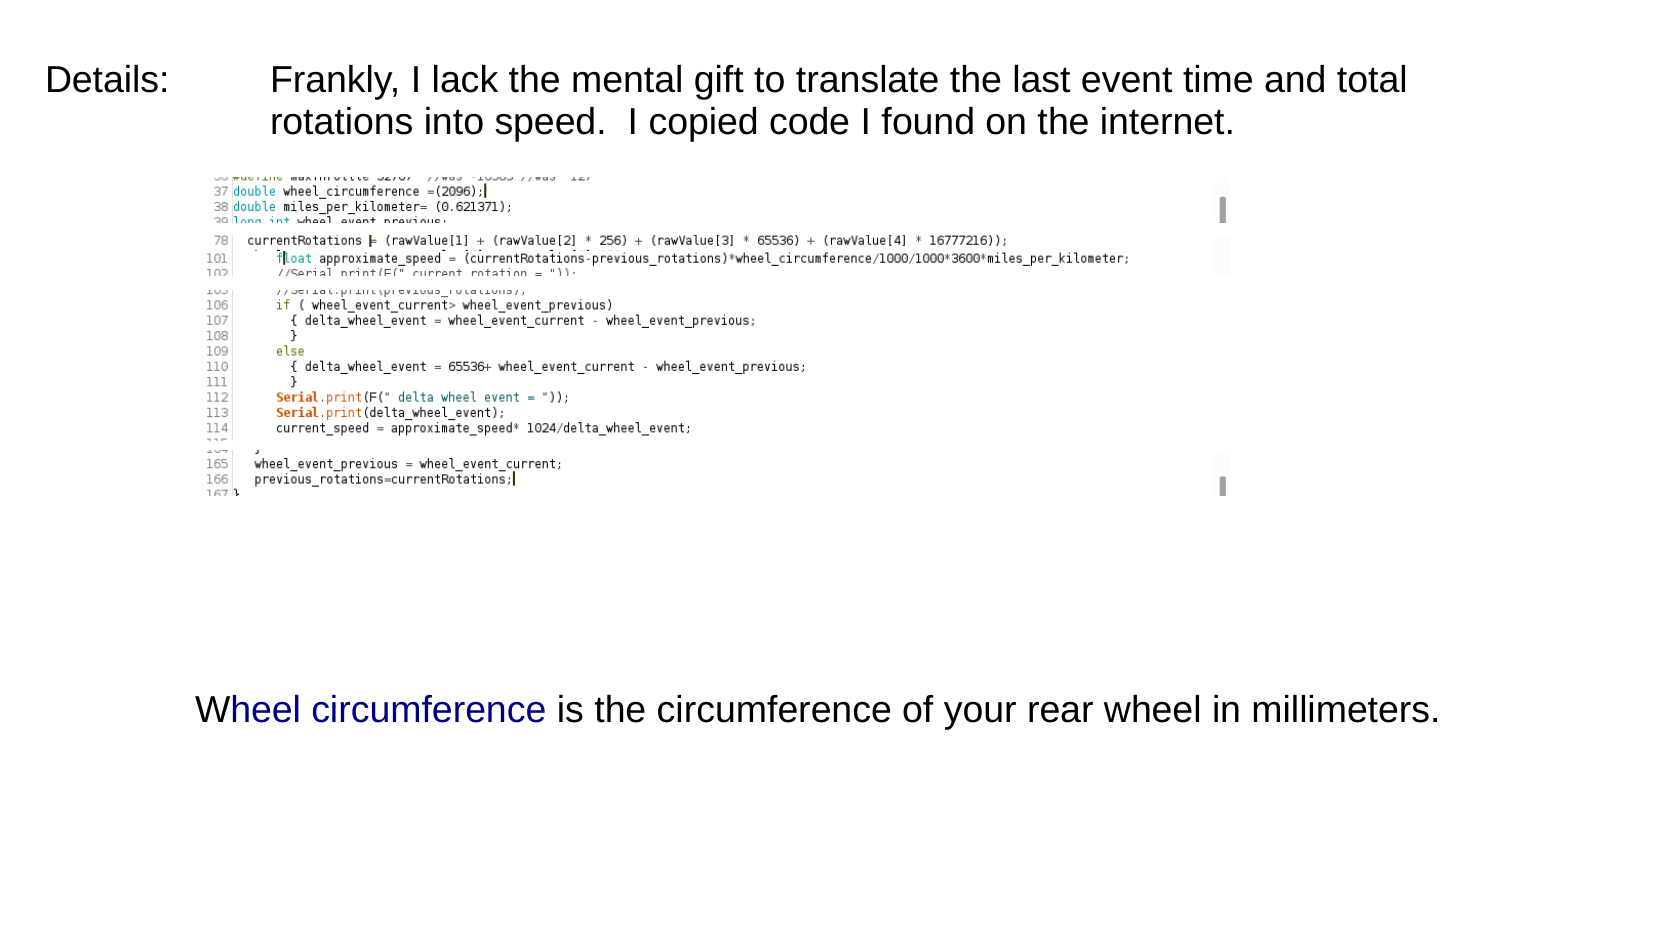

Details:		Frankly, I lack the mental gift to translate the last event time and total
			rotations into speed. I copied code I found on the internet.
		Wheel circumference is the circumference of your rear wheel in millimeters.